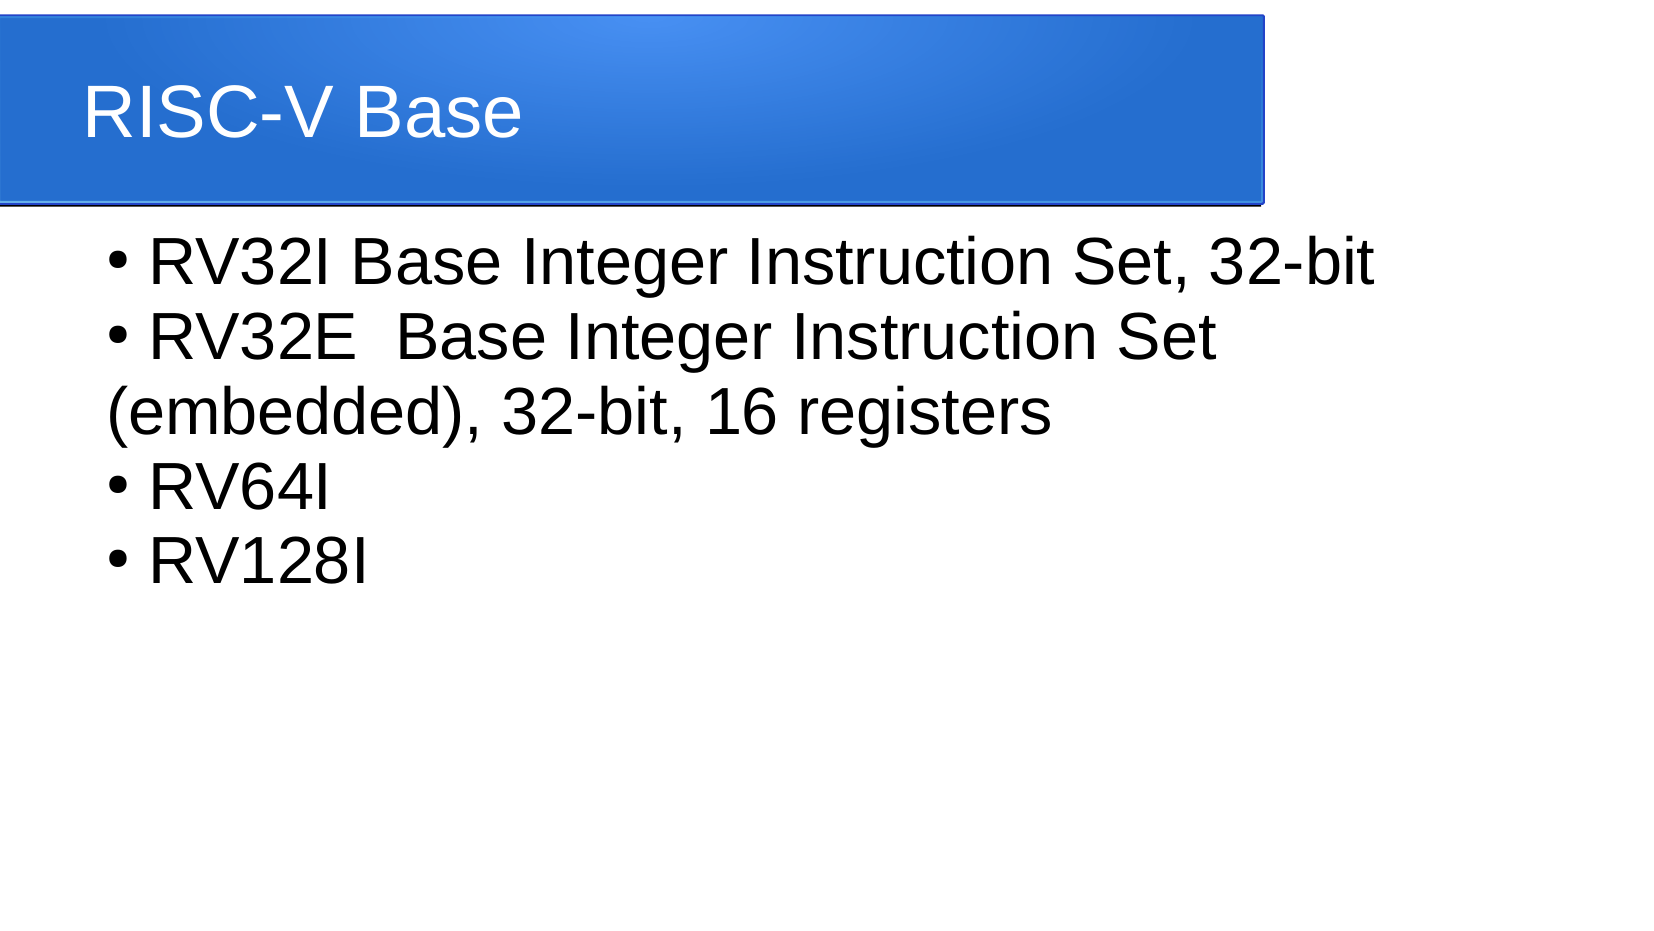

# RISC-V Base
 RV32I Base Integer Instruction Set, 32-bit
 RV32E Base Integer Instruction Set (embedded), 32-bit, 16 registers
 RV64I
 RV128I